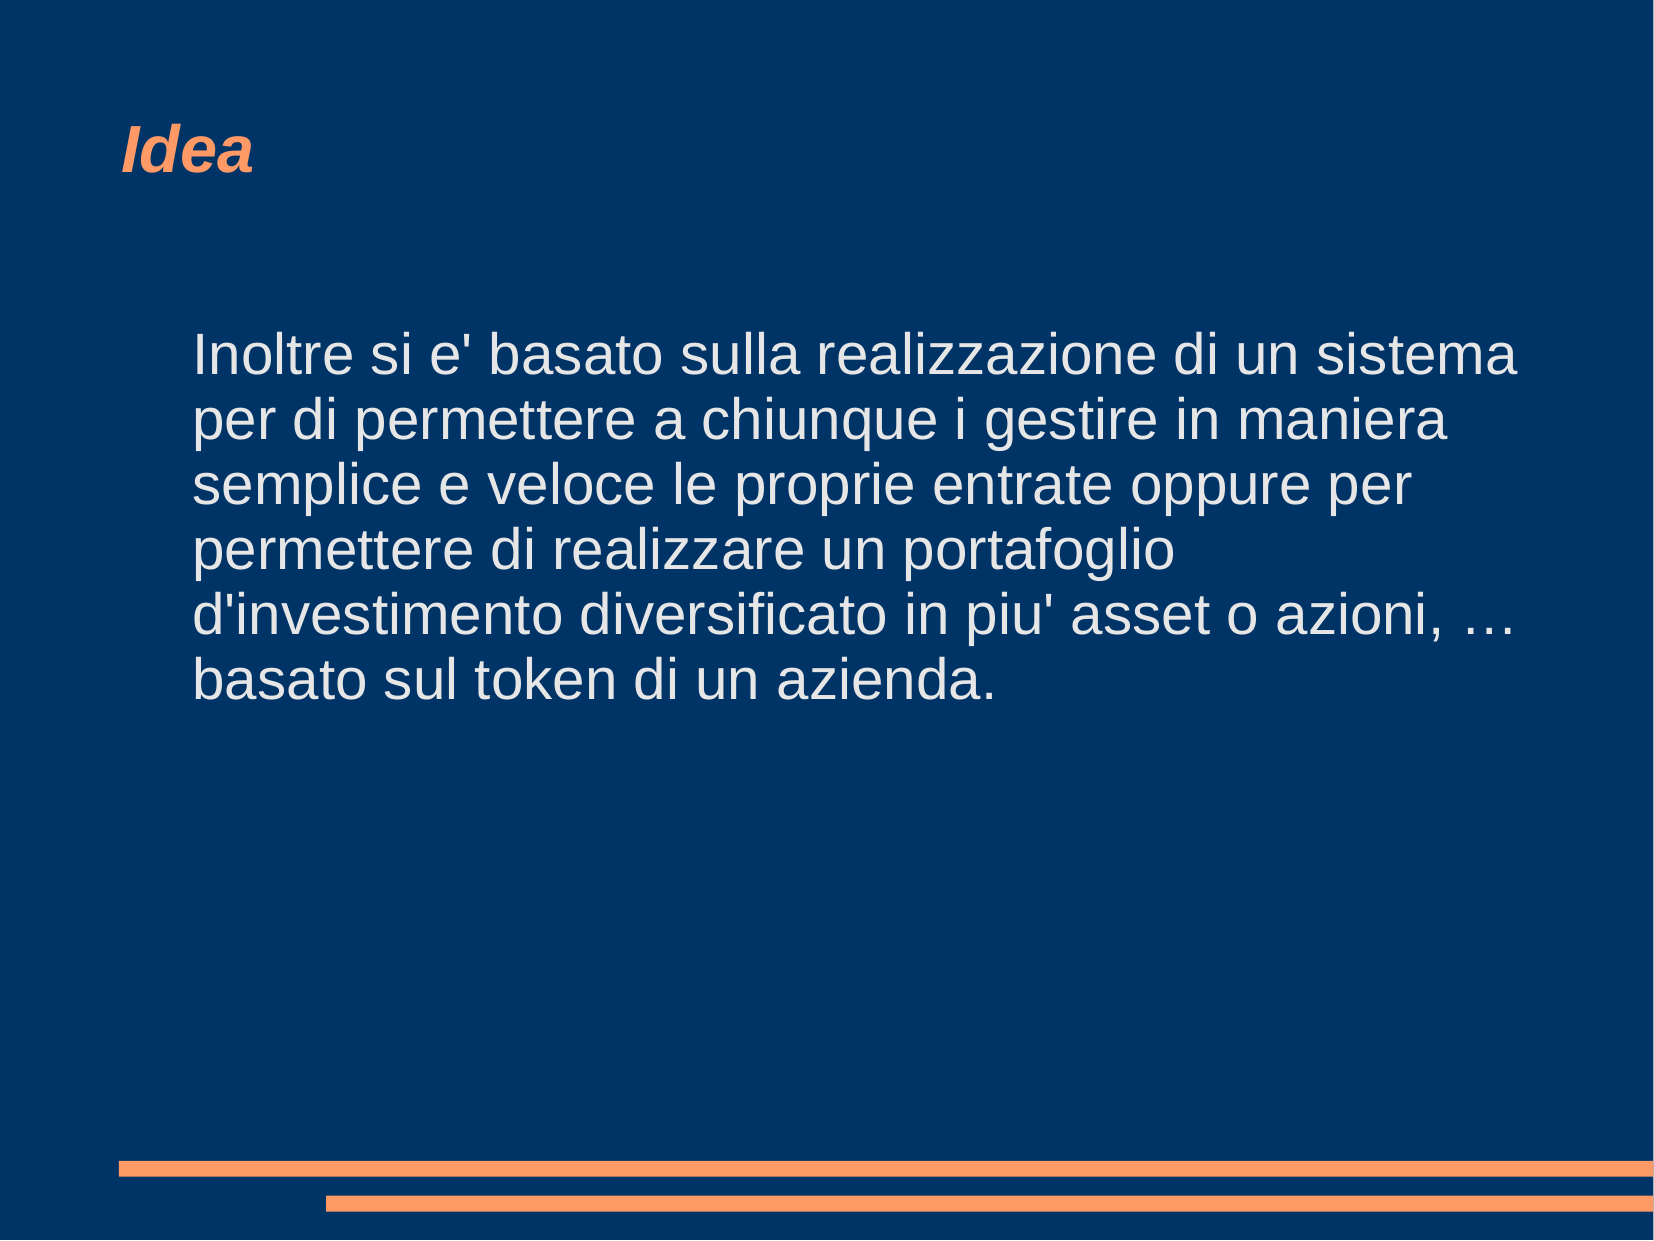

# Idea
Inoltre si e' basato sulla realizzazione di un sistema per di permettere a chiunque i gestire in maniera semplice e veloce le proprie entrate oppure per permettere di realizzare un portafoglio d'investimento diversificato in piu' asset o azioni, … basato sul token di un azienda.